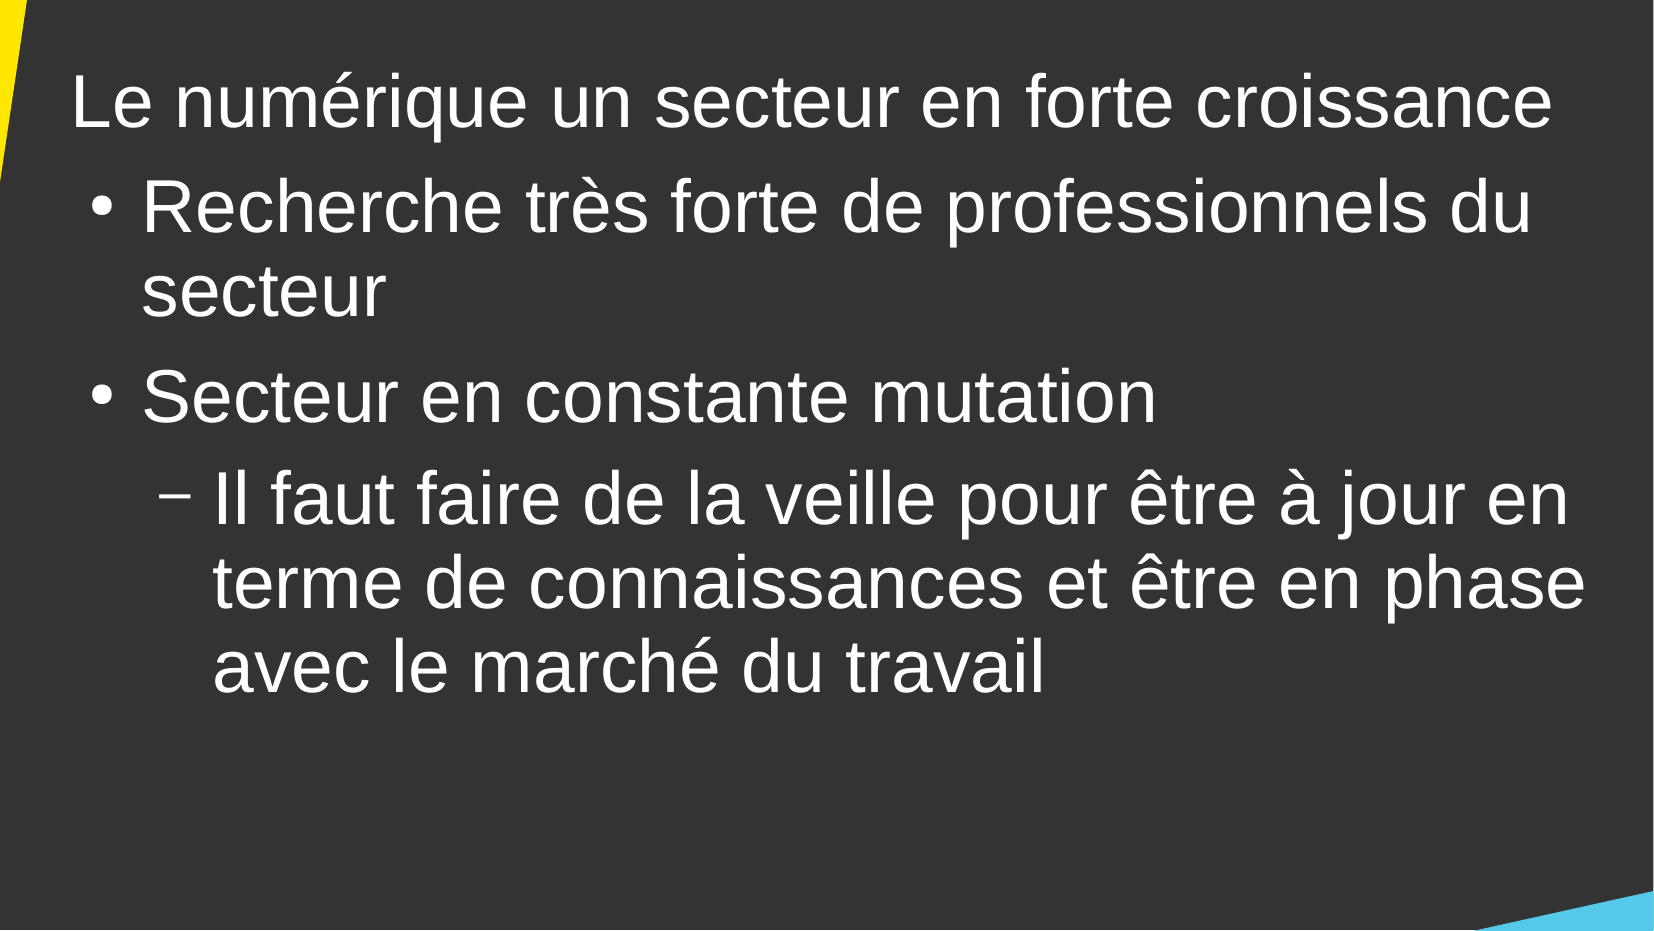

# Le numérique un secteur en forte croissance
Recherche très forte de professionnels du secteur
Secteur en constante mutation
Il faut faire de la veille pour être à jour en terme de connaissances et être en phase avec le marché du travail